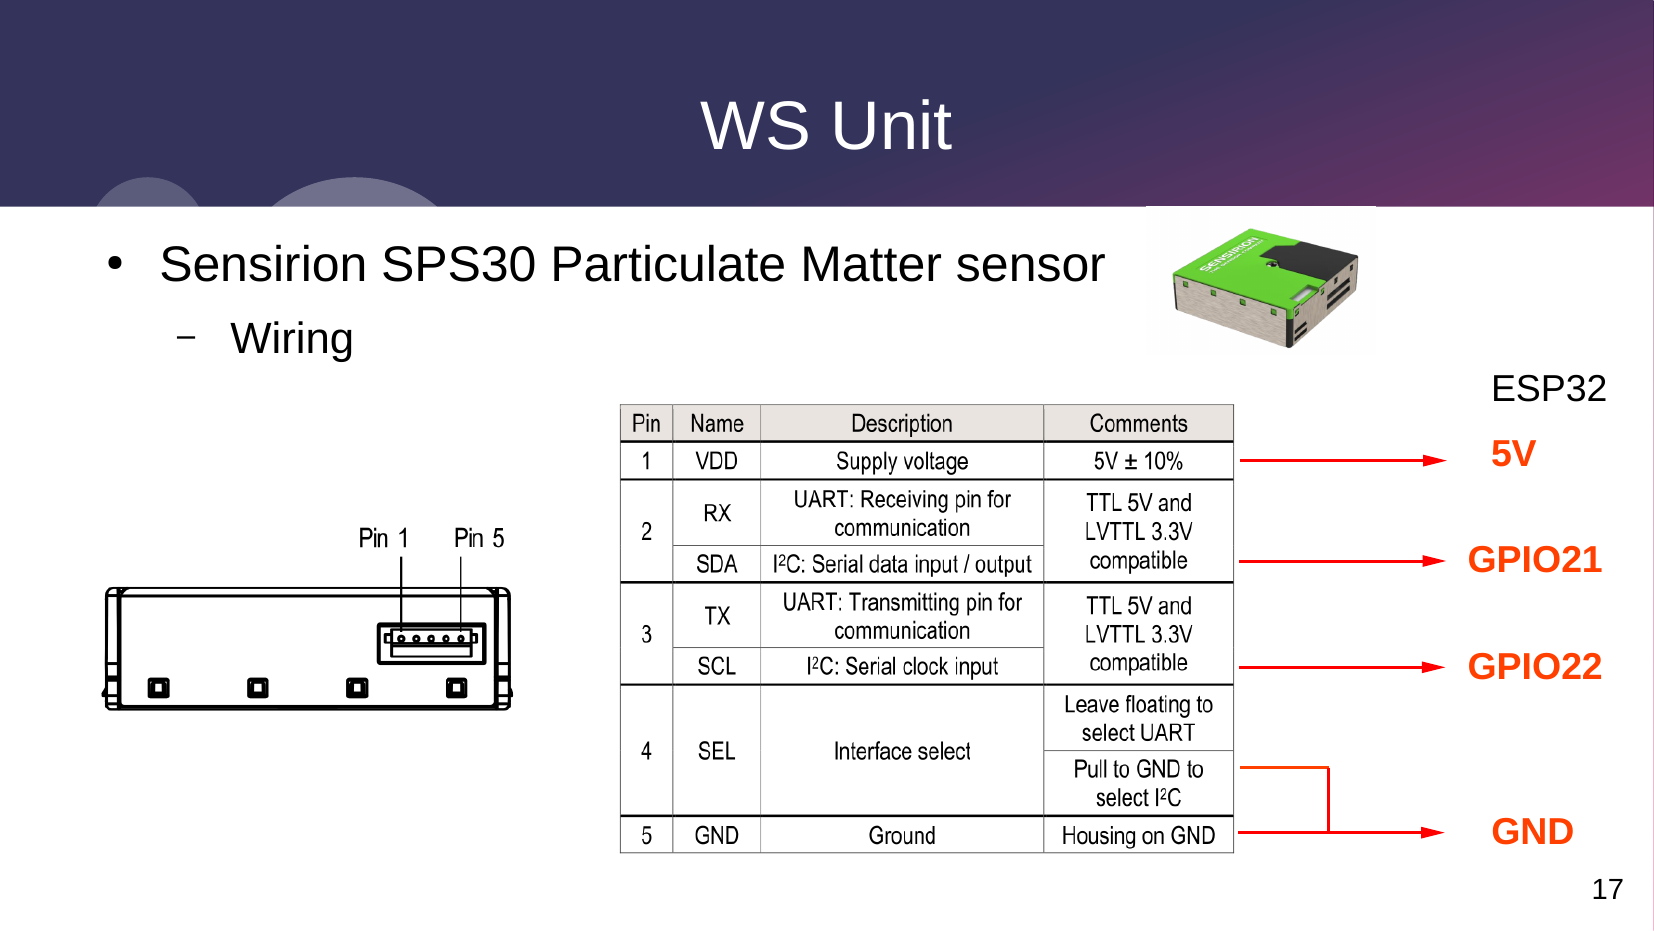

WS Unit
# Sensirion SPS30 Particulate Matter sensor
Wiring
ESP32
5V
GPIO21
GPIO22
GND